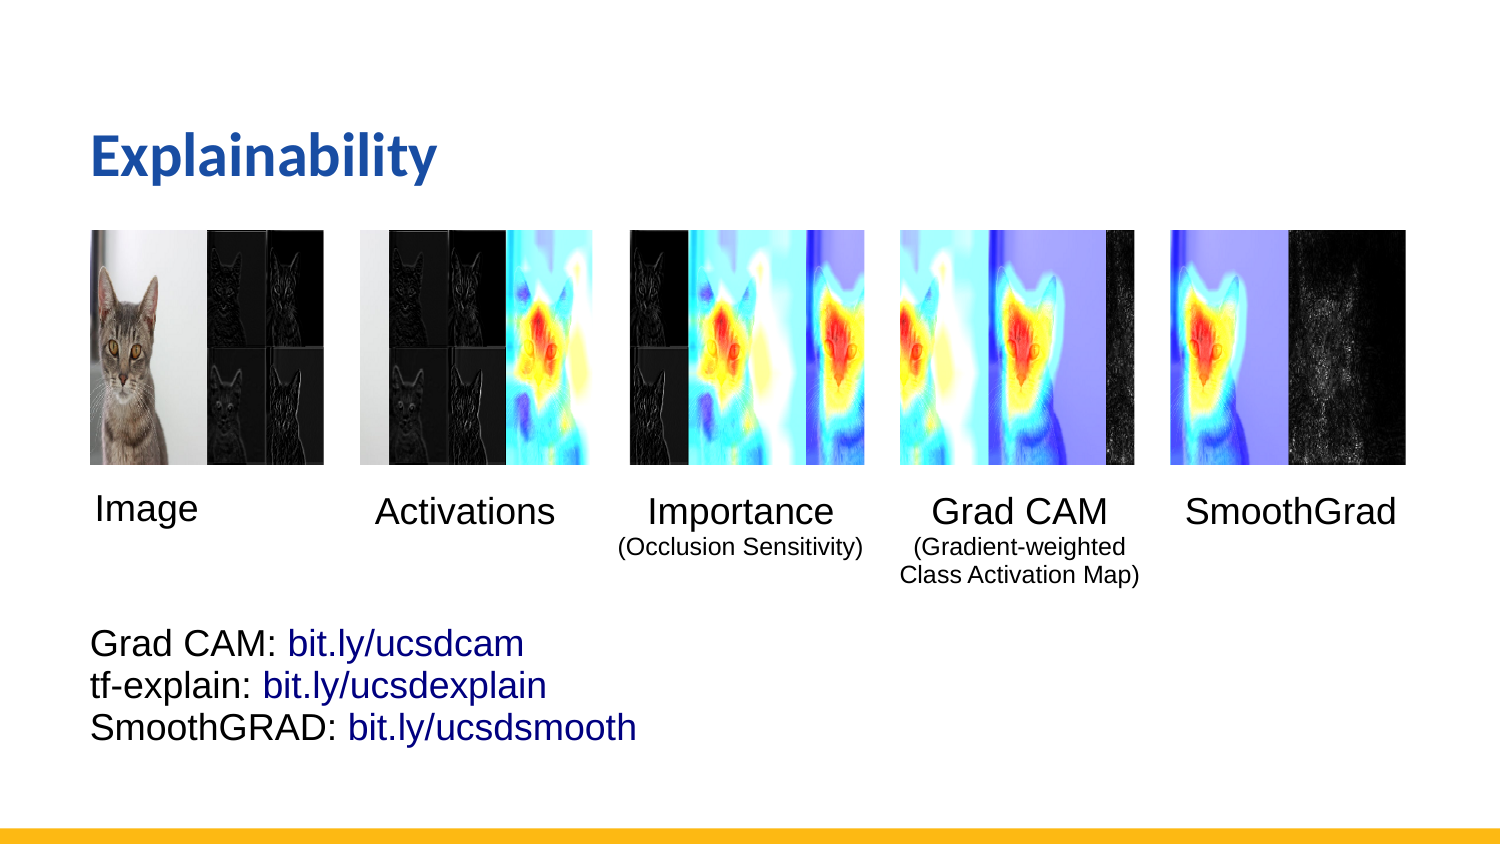

# Explainability
Image
Activations
Importance
(Occlusion Sensitivity)
Grad CAM
(Gradient-weighted Class Activation Map)
SmoothGrad
Grad CAM: bit.ly/ucsdcam
tf-explain: bit.ly/ucsdexplain
SmoothGRAD: bit.ly/ucsdsmooth